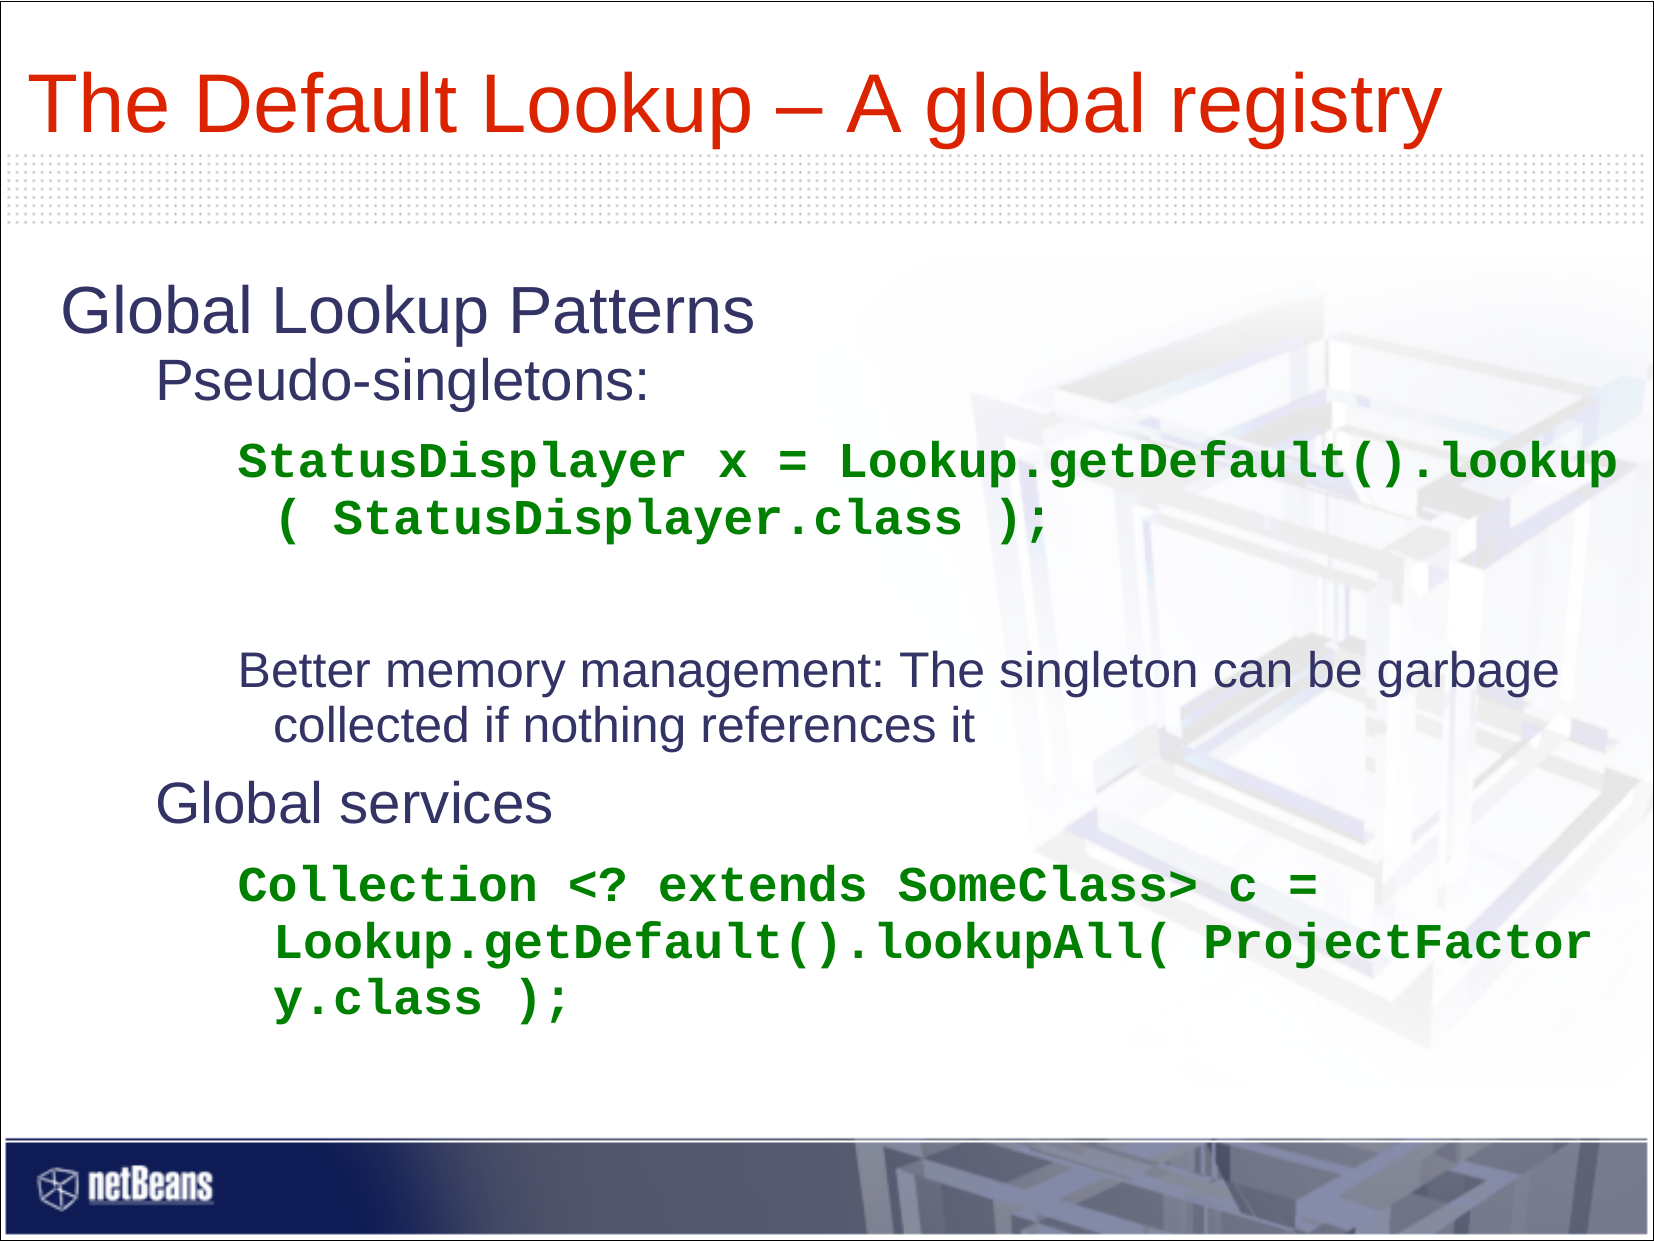

# The Default Lookup – A global registry
Global Lookup Patterns
Pseudo-singletons:
StatusDisplayer x = Lookup.getDefault().lookup ( StatusDisplayer.class );
Better memory management: The singleton can be garbage collected if nothing references it
Global services
Collection <? extends SomeClass> c = Lookup.getDefault().lookupAll( ProjectFactory.class );